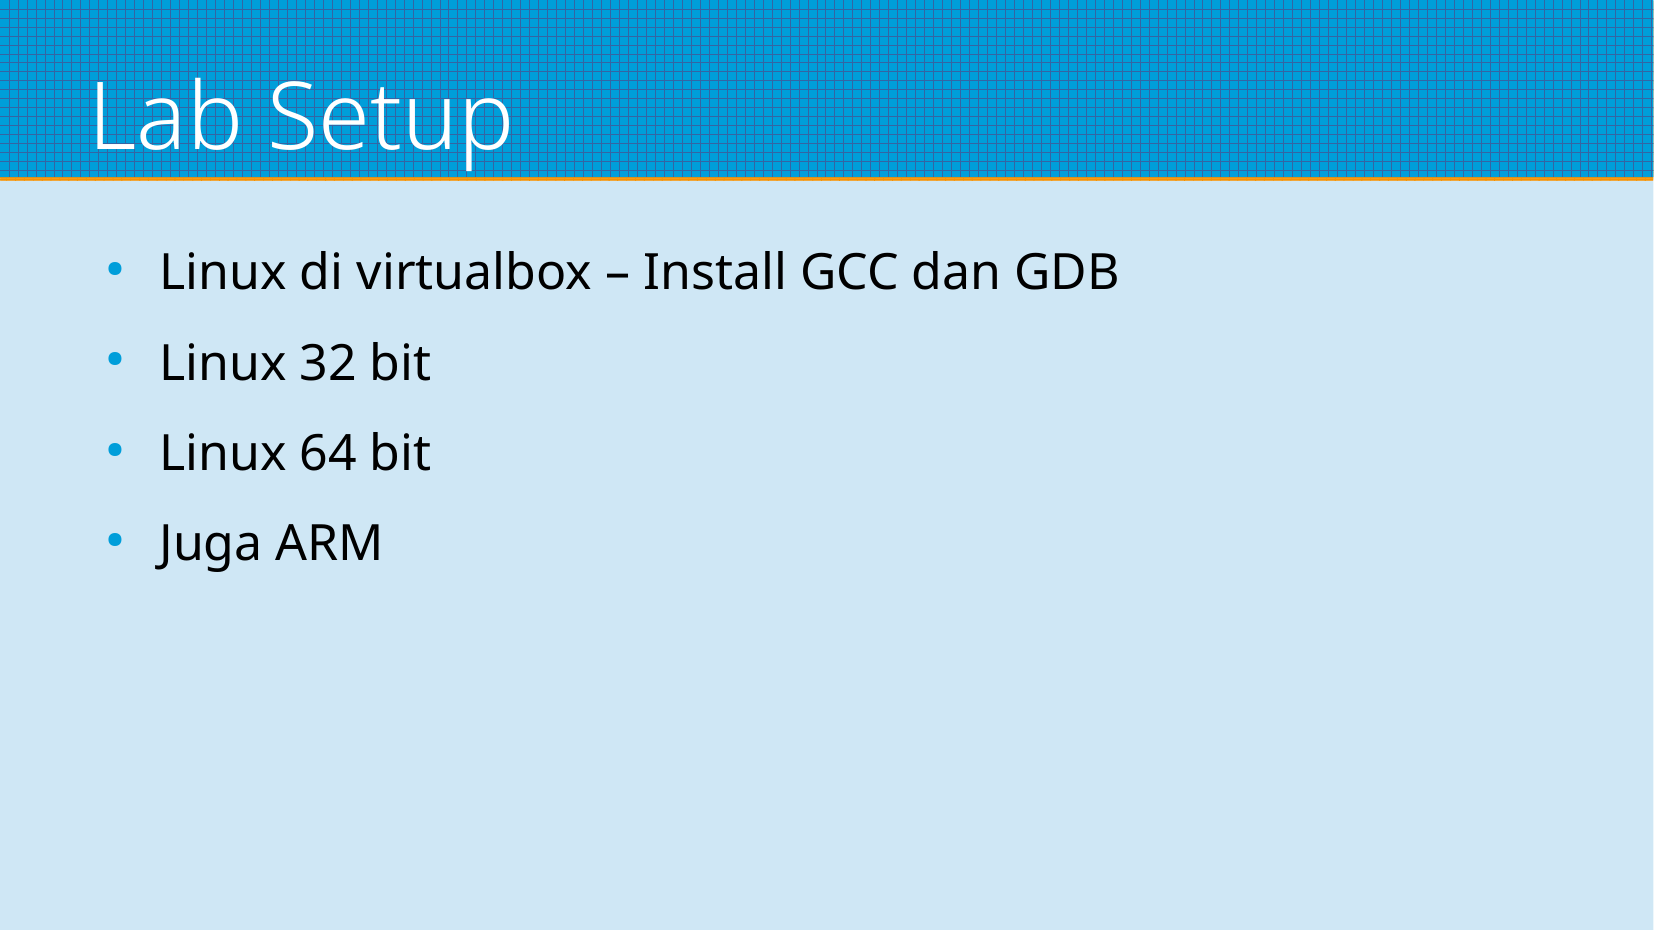

# Lab Setup
Linux di virtualbox – Install GCC dan GDB
Linux 32 bit
Linux 64 bit
Juga ARM